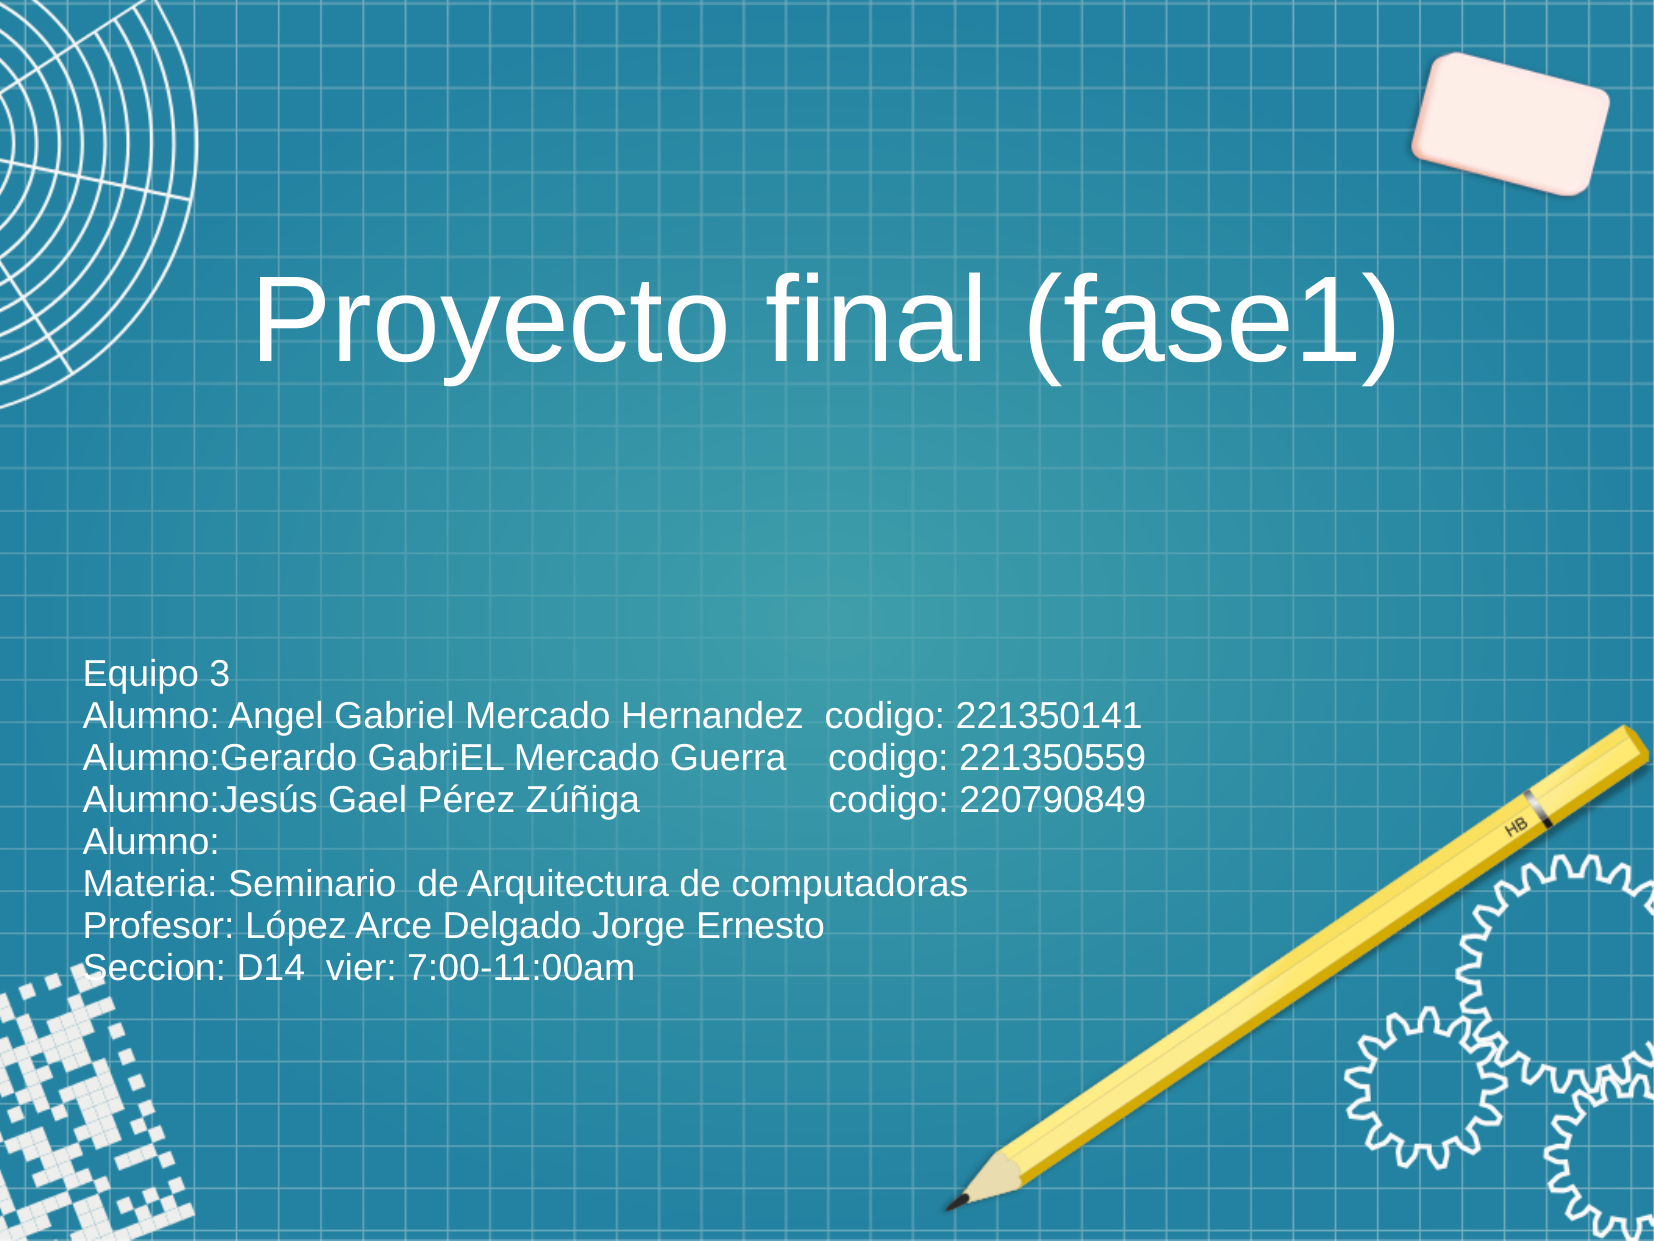

# Proyecto final (fase1)
Equipo 3
Alumno: Angel Gabriel Mercado Hernandez codigo: 221350141
Alumno:Gerardo GabriEL Mercado Guerra codigo: 221350559
Alumno:Jesús Gael Pérez Zúñiga codigo: 220790849
Alumno:
Materia: Seminario de Arquitectura de computadoras
Profesor: López Arce Delgado Jorge Ernesto
Seccion: D14 vier: 7:00-11:00am